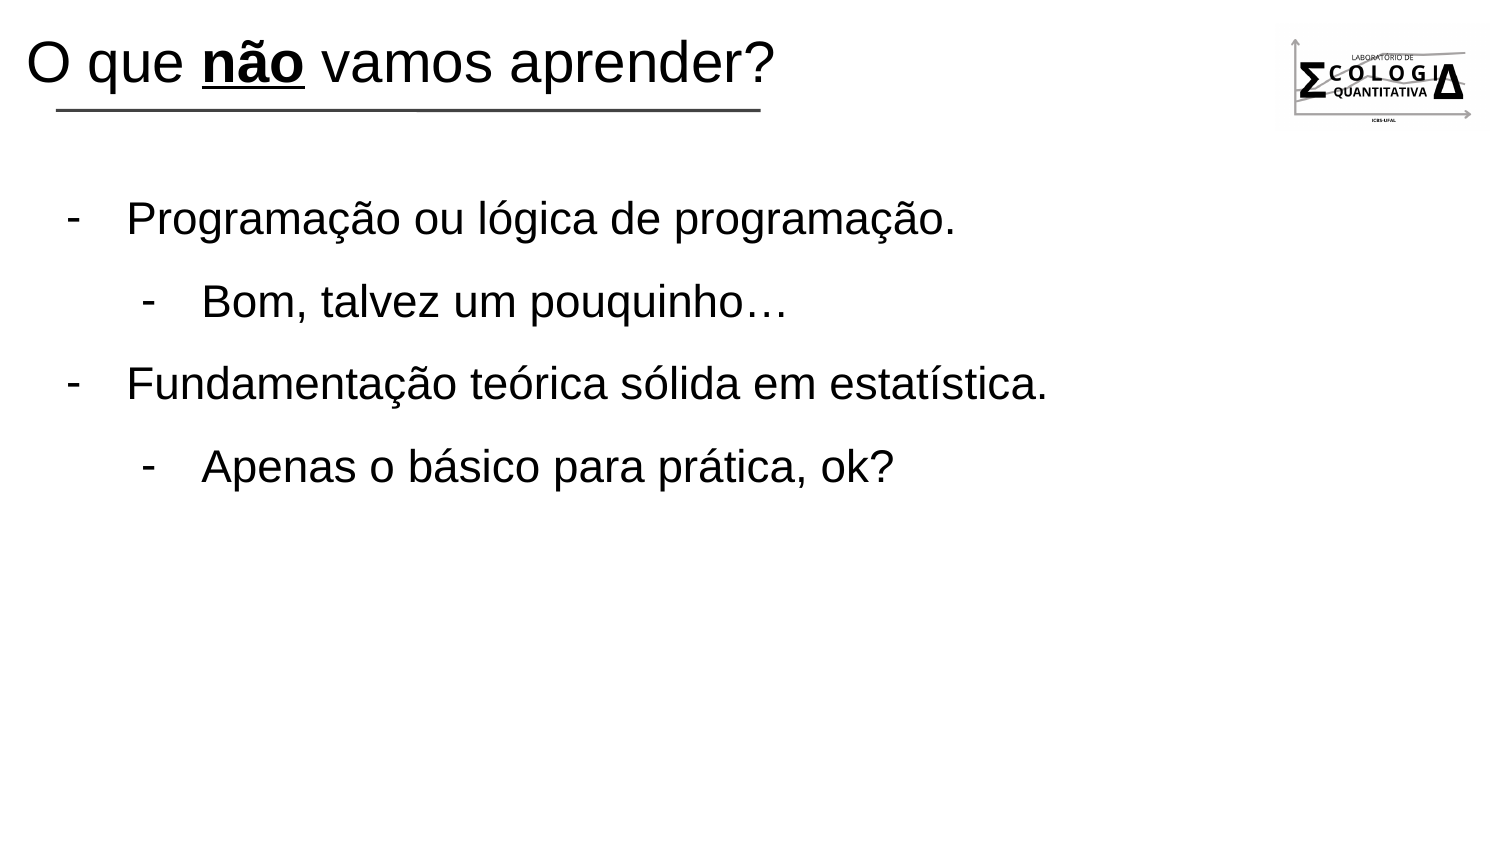

O que não vamos aprender?
Programação ou lógica de programação.
Bom, talvez um pouquinho…
Fundamentação teórica sólida em estatística.
Apenas o básico para prática, ok?